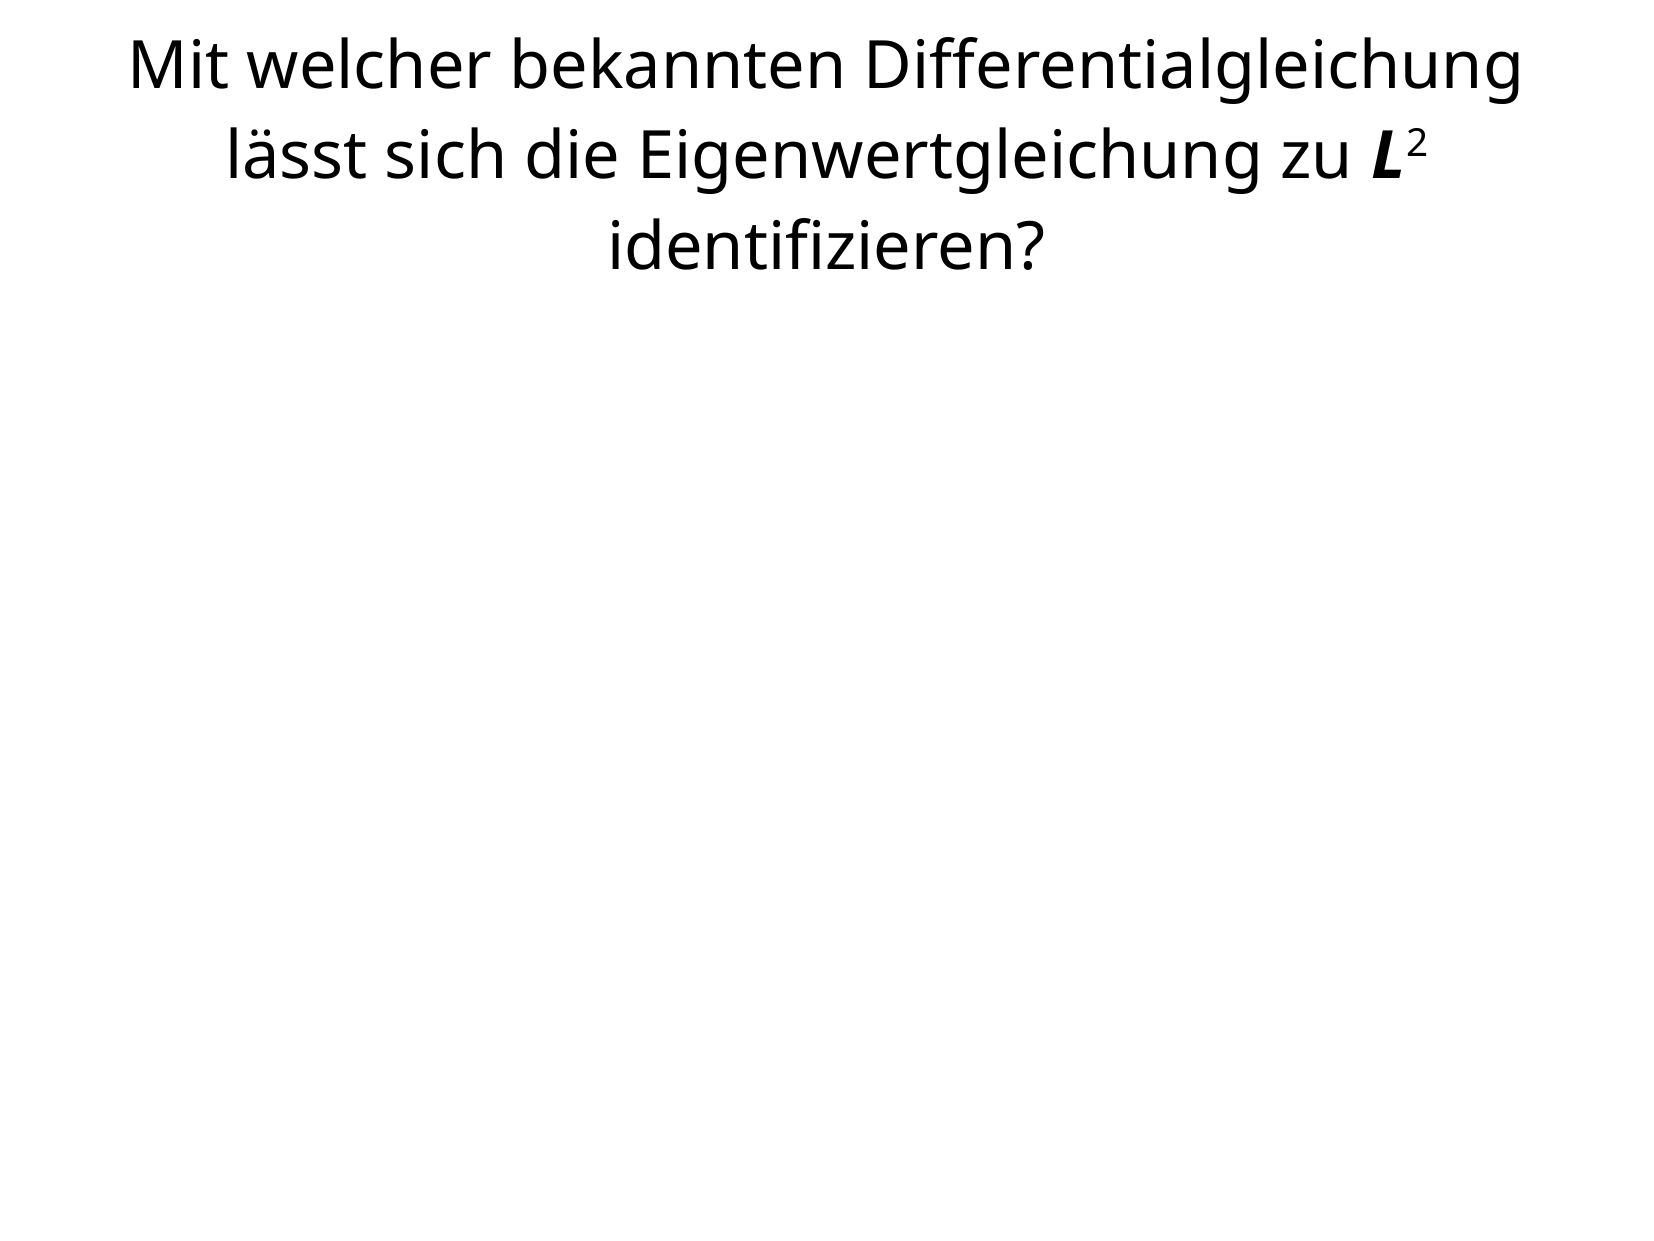

# Mit welcher bekannten Differentialgleichung lässt sich die Eigenwertgleichung zu L2 identifizieren?